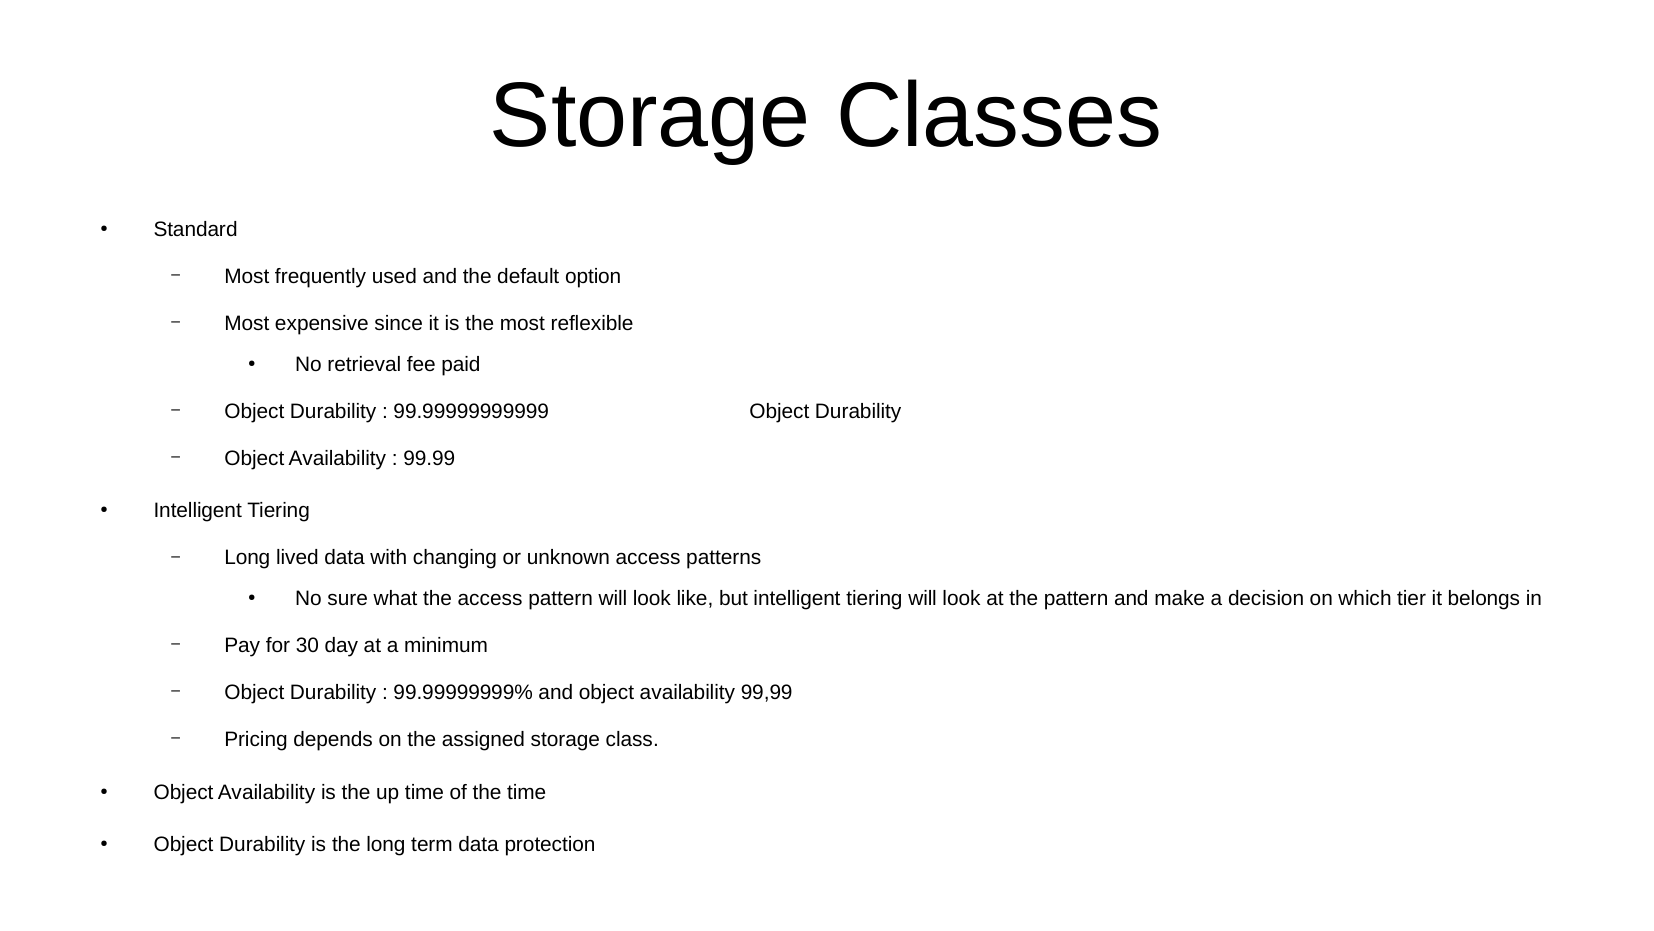

# Storage Classes
Standard
Most frequently used and the default option
Most expensive since it is the most reflexible
No retrieval fee paid
Object Durability : 99.99999999999			Object Durability
Object Availability : 99.99
Intelligent Tiering
Long lived data with changing or unknown access patterns
No sure what the access pattern will look like, but intelligent tiering will look at the pattern and make a decision on which tier it belongs in
Pay for 30 day at a minimum
Object Durability : 99.99999999% and object availability 99,99
Pricing depends on the assigned storage class.
Object Availability is the up time of the time
Object Durability is the long term data protection